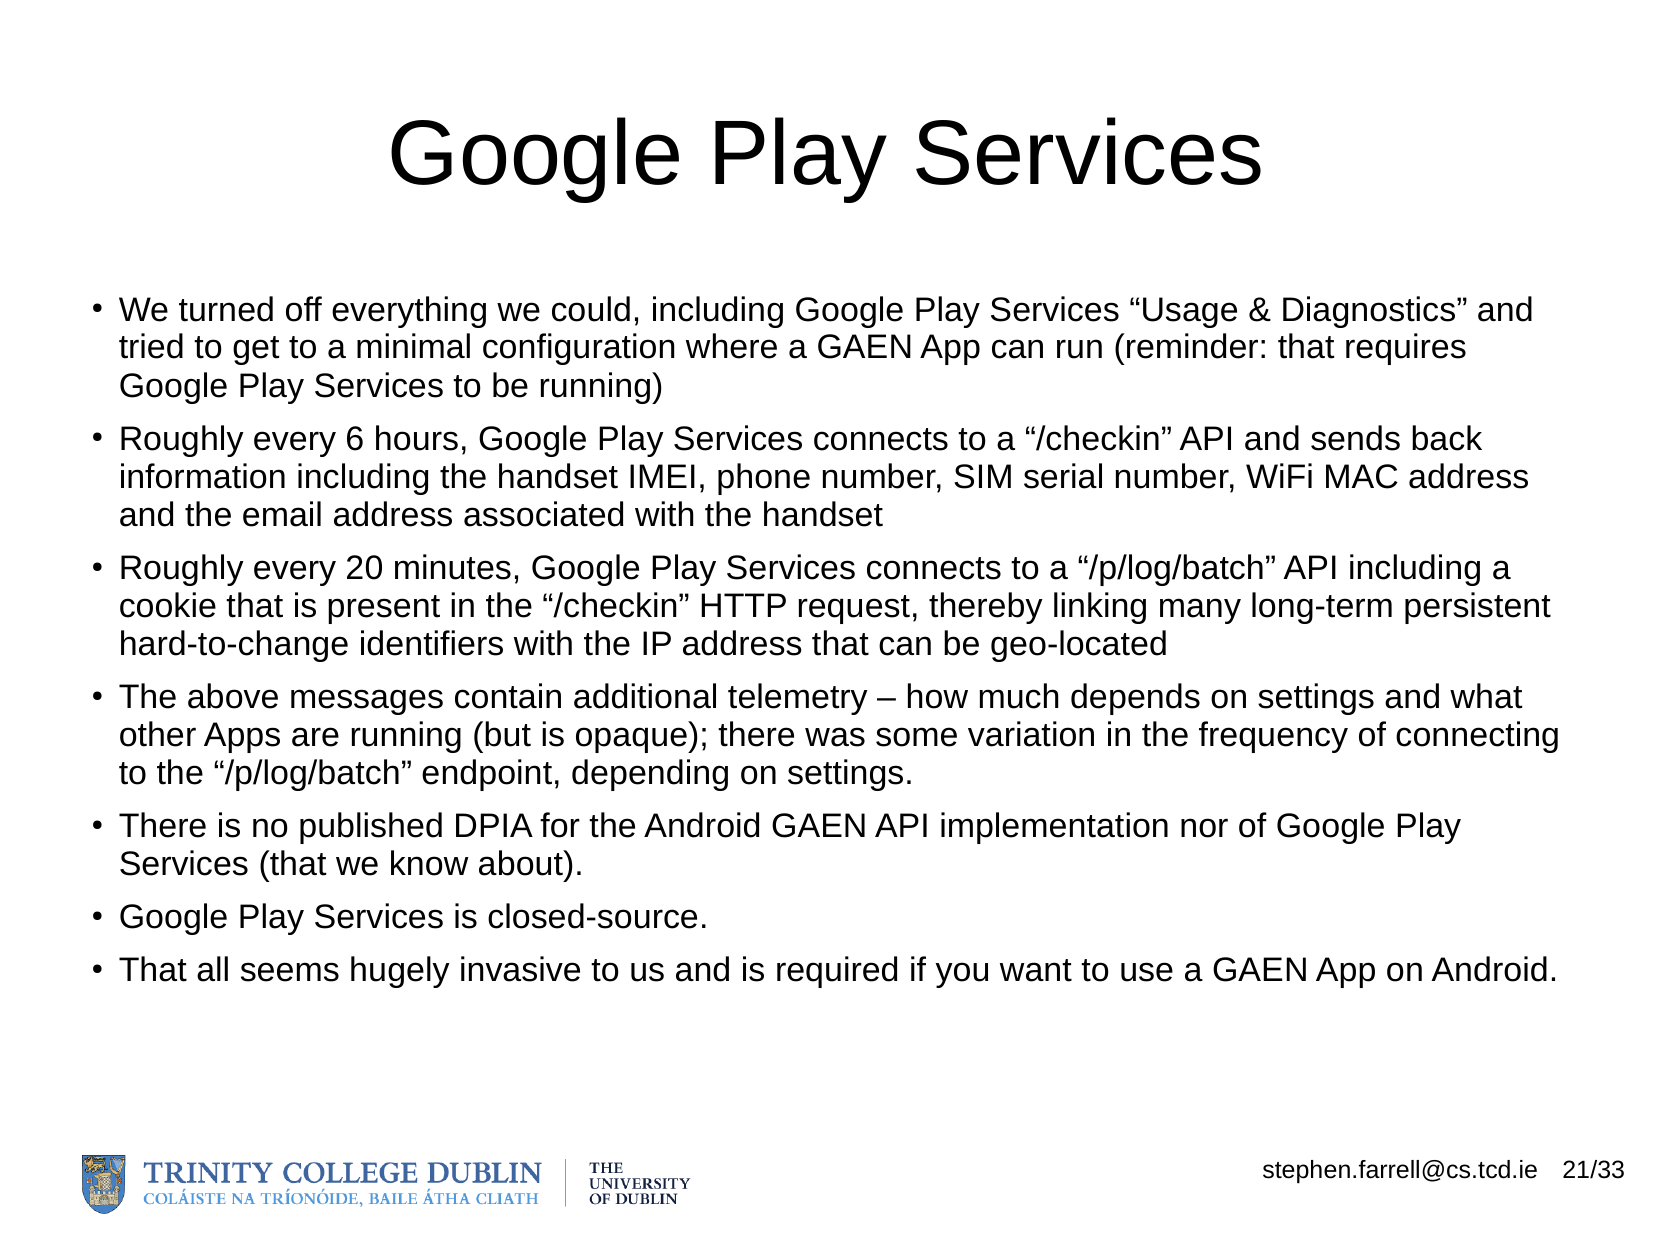

# Google Play Services
We turned off everything we could, including Google Play Services “Usage & Diagnostics” and tried to get to a minimal configuration where a GAEN App can run (reminder: that requires Google Play Services to be running)
Roughly every 6 hours, Google Play Services connects to a “/checkin” API and sends back information including the handset IMEI, phone number, SIM serial number, WiFi MAC address and the email address associated with the handset
Roughly every 20 minutes, Google Play Services connects to a “/p/log/batch” API including a cookie that is present in the “/checkin” HTTP request, thereby linking many long-term persistent hard-to-change identifiers with the IP address that can be geo-located
The above messages contain additional telemetry – how much depends on settings and what other Apps are running (but is opaque); there was some variation in the frequency of connecting to the “/p/log/batch” endpoint, depending on settings.
There is no published DPIA for the Android GAEN API implementation nor of Google Play Services (that we know about).
Google Play Services is closed-source.
That all seems hugely invasive to us and is required if you want to use a GAEN App on Android.